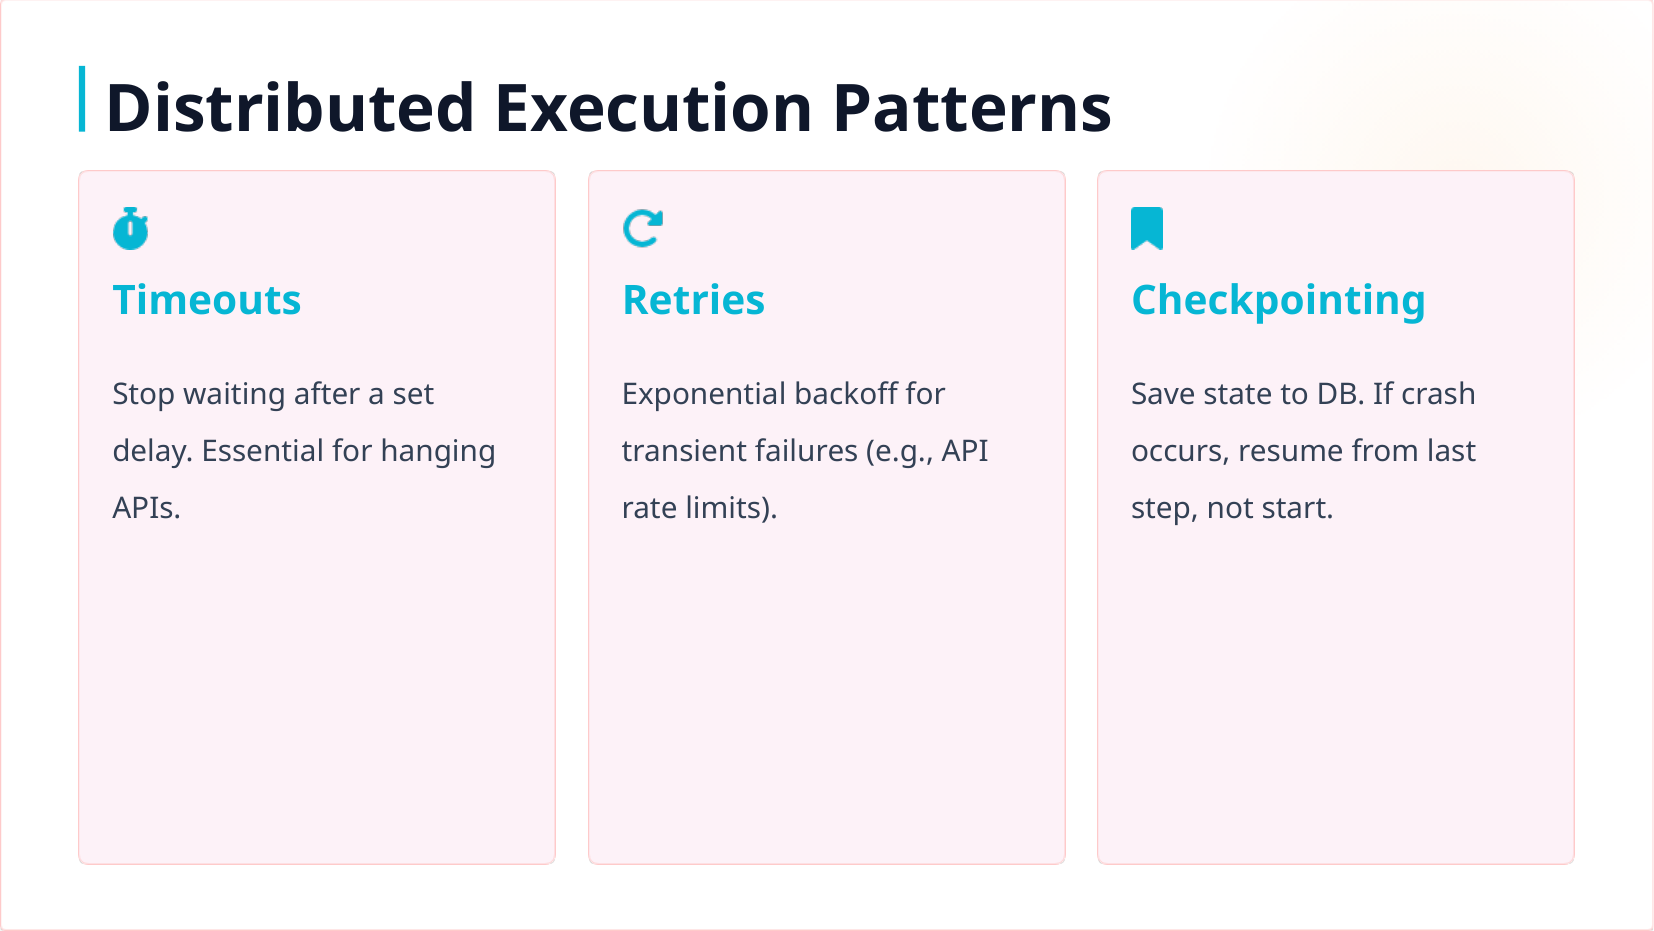

Distributed Execution Patterns
Timeouts
Retries
Checkpointing
Stop waiting after a set delay. Essential for hanging APIs.
Exponential backoff for transient failures (e.g., API rate limits).
Save state to DB. If crash occurs, resume from last step, not start.